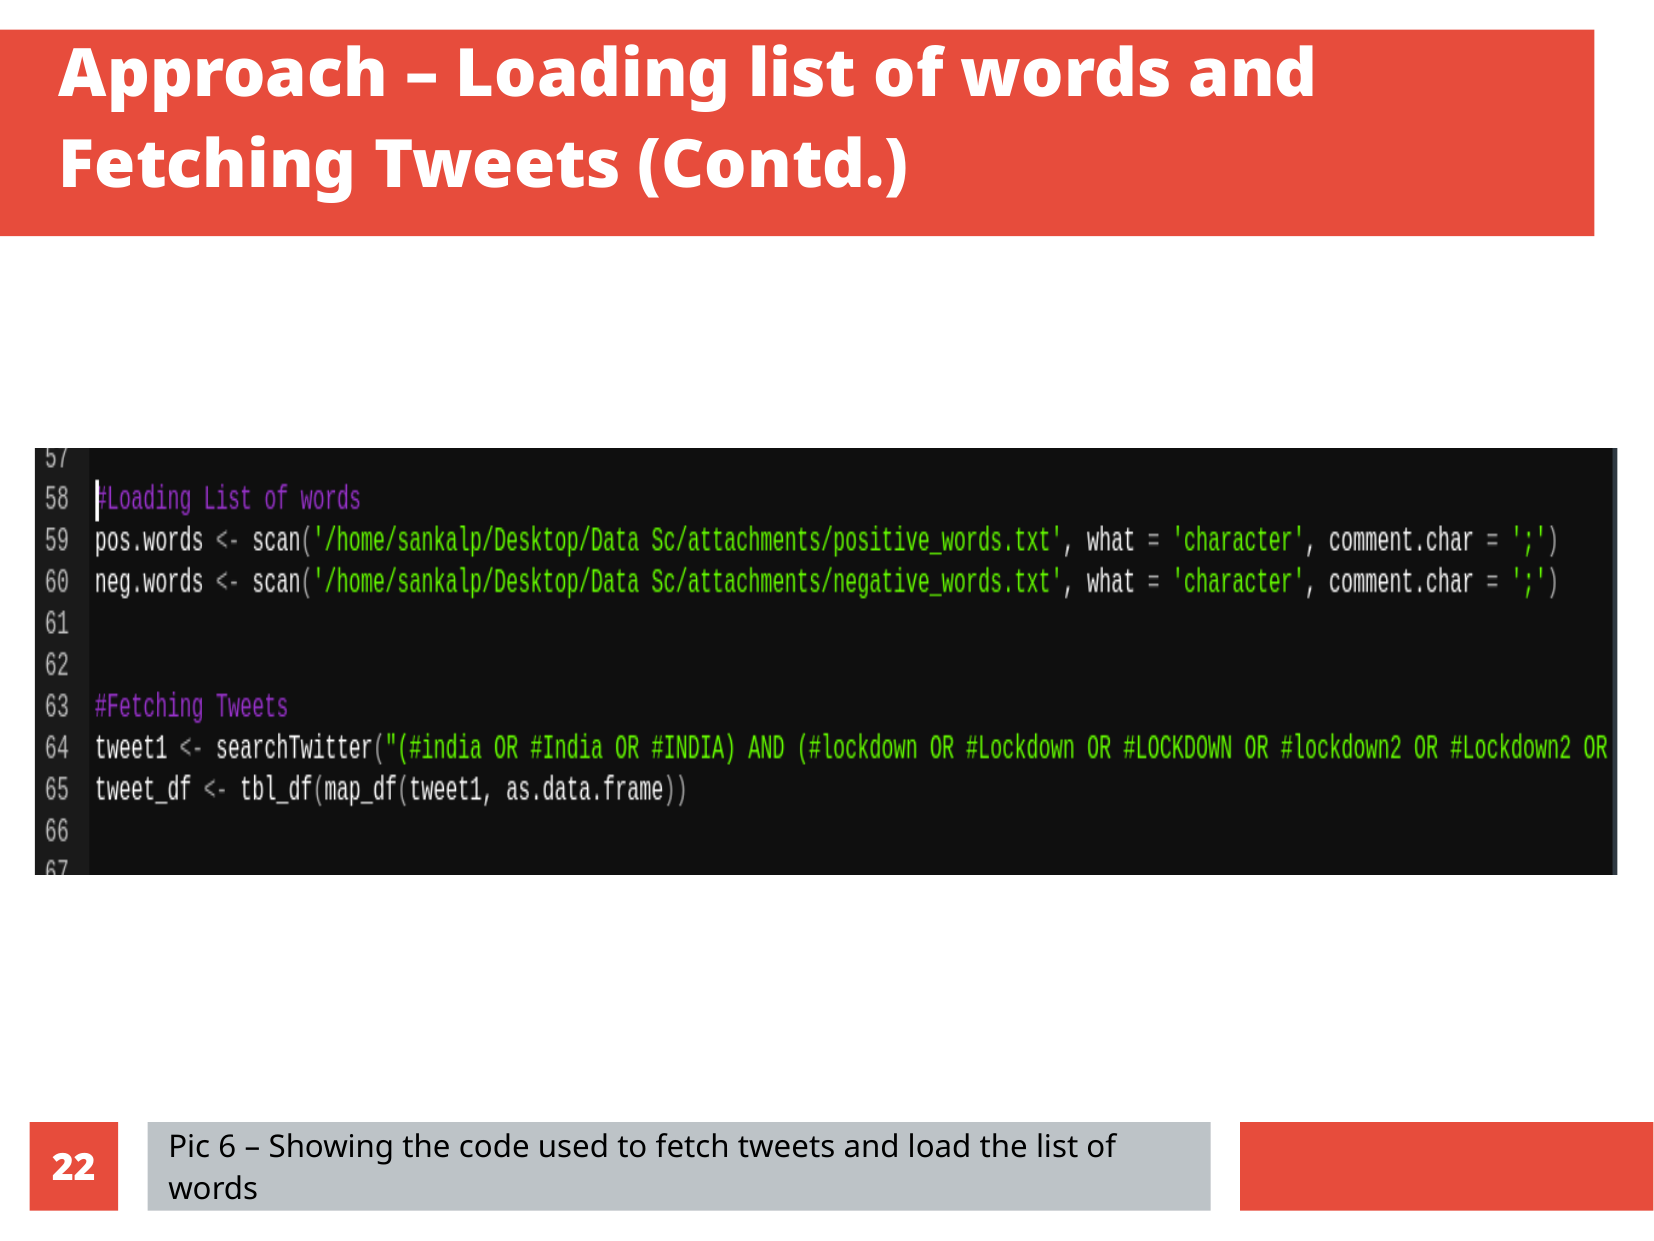

# Approach – Loading list of words and Fetching Tweets (Contd.)
Pic 6 – Showing the code used to fetch tweets and load the list of words
22